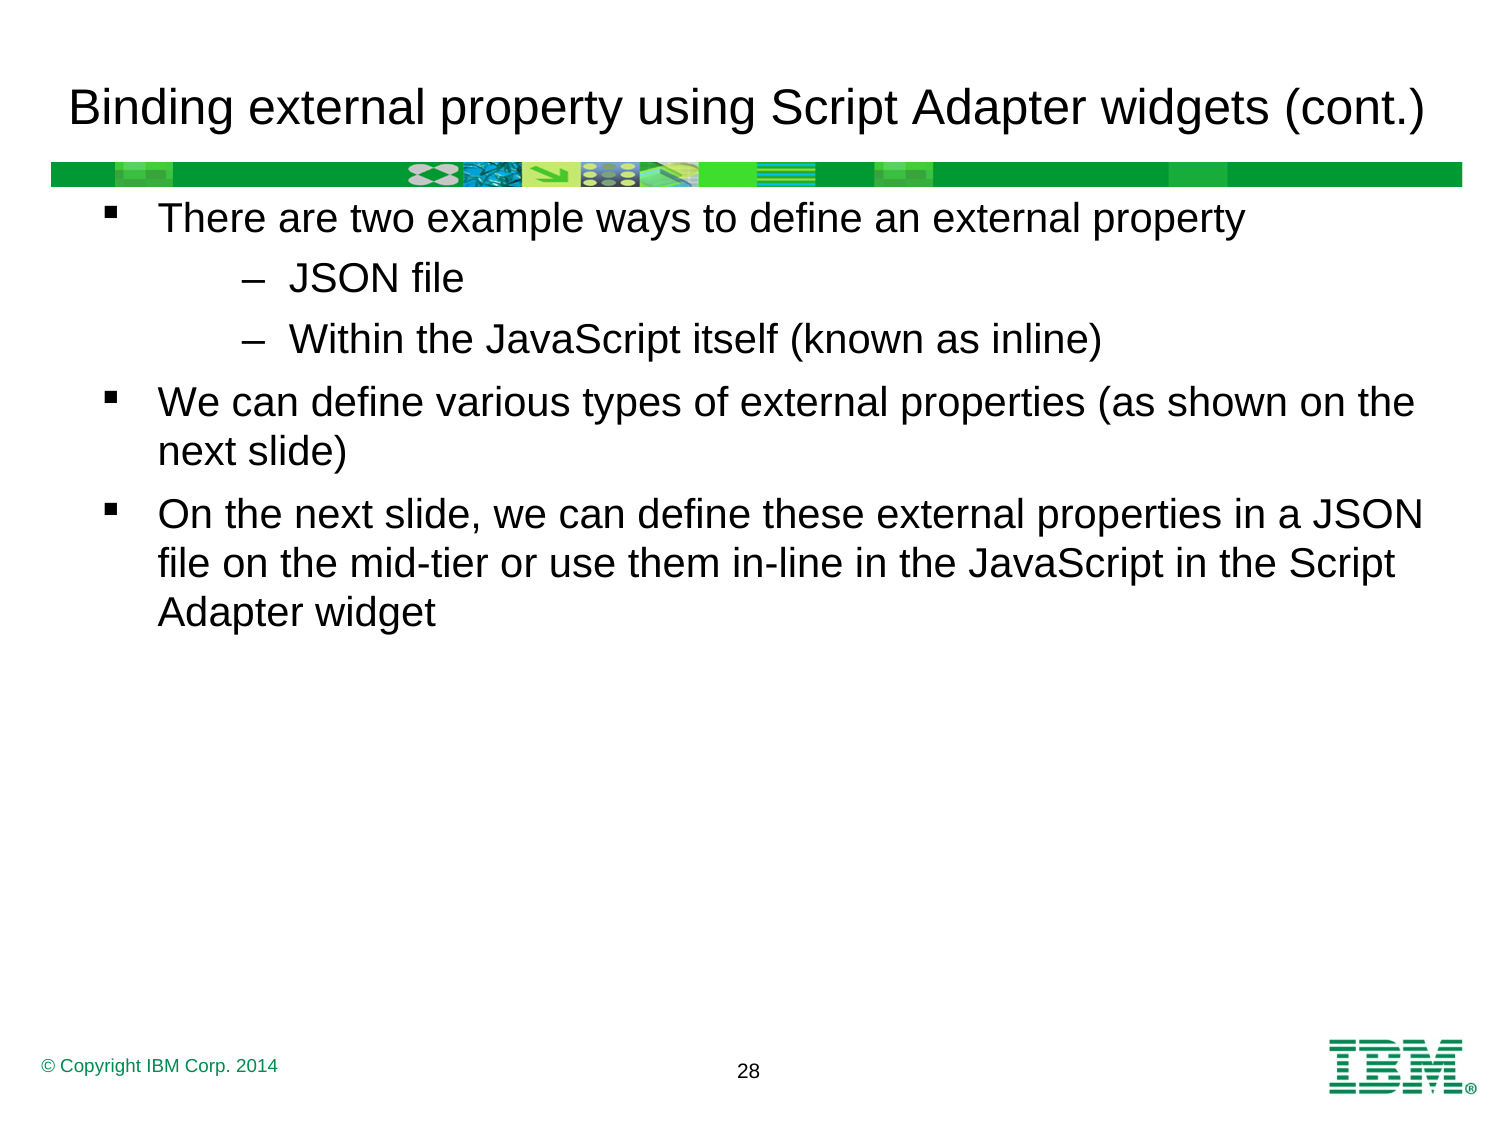

# Binding external property using Script Adapter widgets (cont.)
There are two example ways to define an external property
JSON file
Within the JavaScript itself (known as inline)
We can define various types of external properties (as shown on the next slide)
On the next slide, we can define these external properties in a JSON file on the mid-tier or use them in-line in the JavaScript in the Script Adapter widget
28